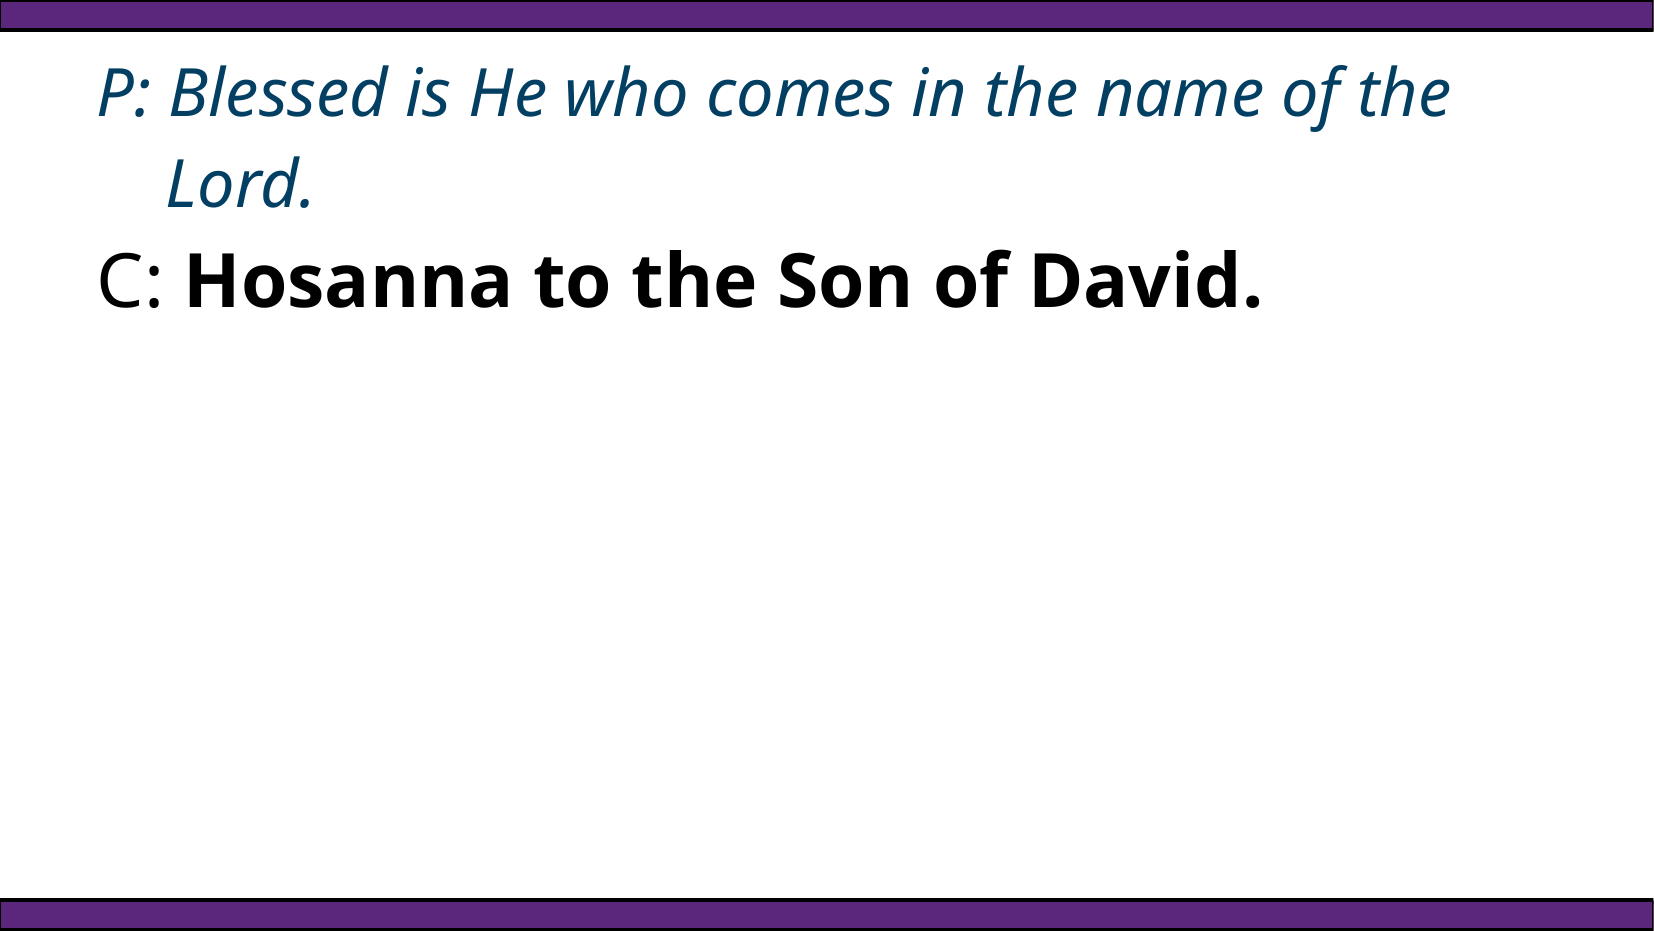

P: 	Blessed is He who comes in the name of the
 Lord.
C: Hosanna to the Son of David.